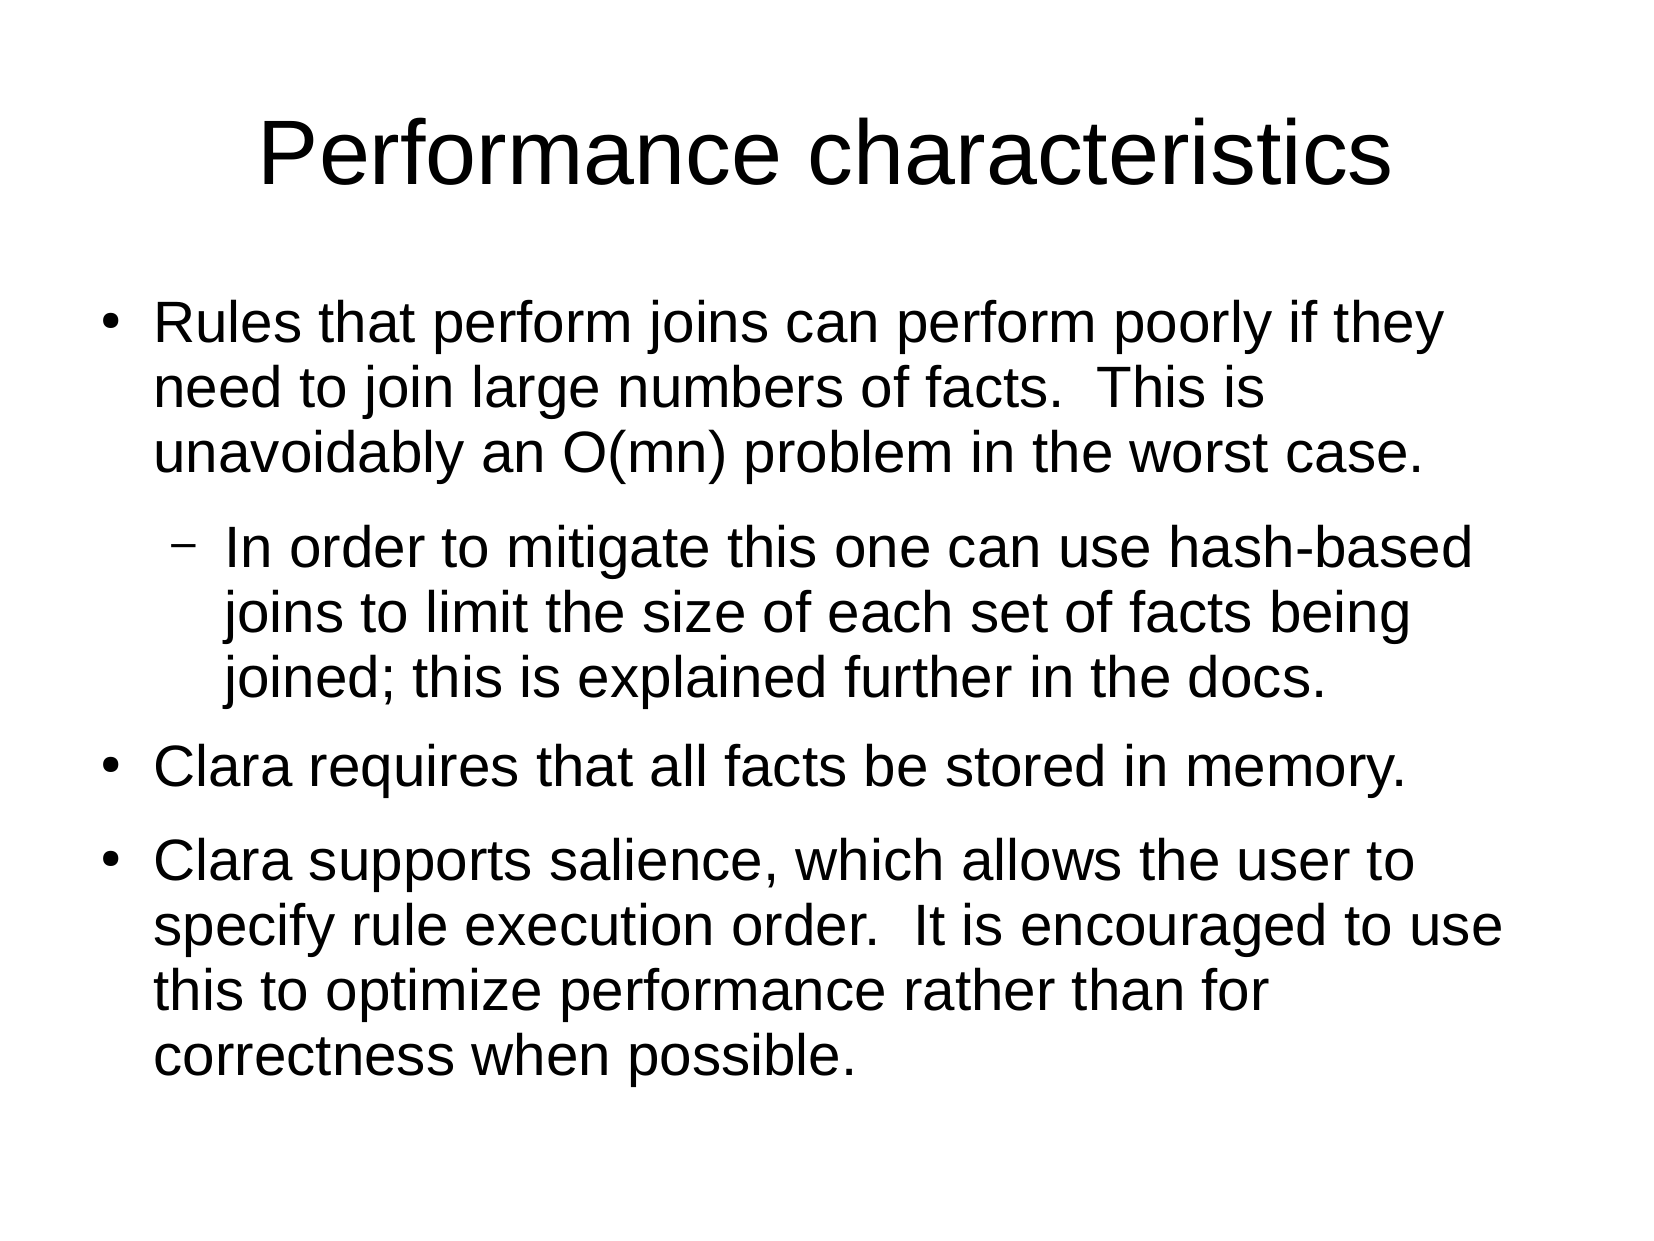

# Performance characteristics
Rules that perform joins can perform poorly if they need to join large numbers of facts. This is unavoidably an O(mn) problem in the worst case.
In order to mitigate this one can use hash-based joins to limit the size of each set of facts being joined; this is explained further in the docs.
Clara requires that all facts be stored in memory.
Clara supports salience, which allows the user to specify rule execution order. It is encouraged to use this to optimize performance rather than for correctness when possible.